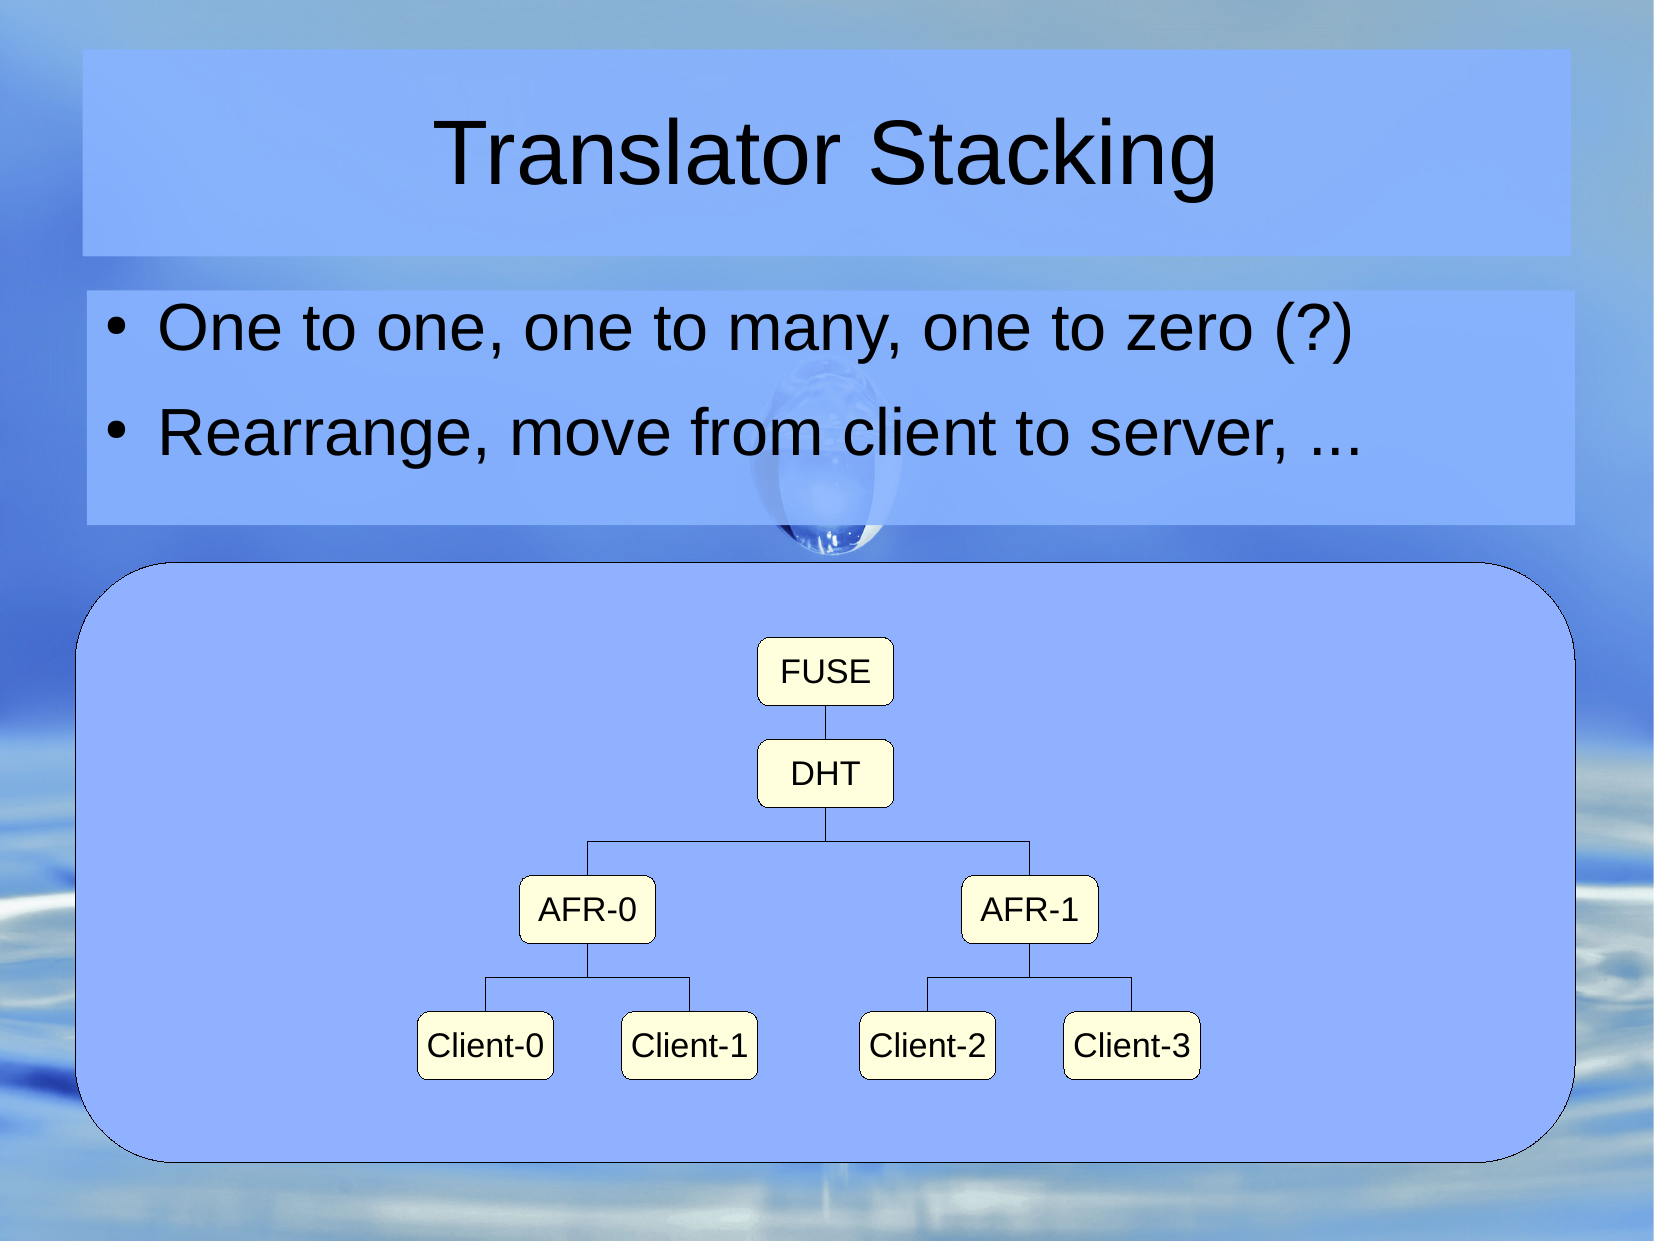

# Translator Stacking
One to one, one to many, one to zero (?)
Rearrange, move from client to server, ...
FUSE
DHT
AFR-0
AFR-1
Client-0
Client-1
Client-2
Client-3